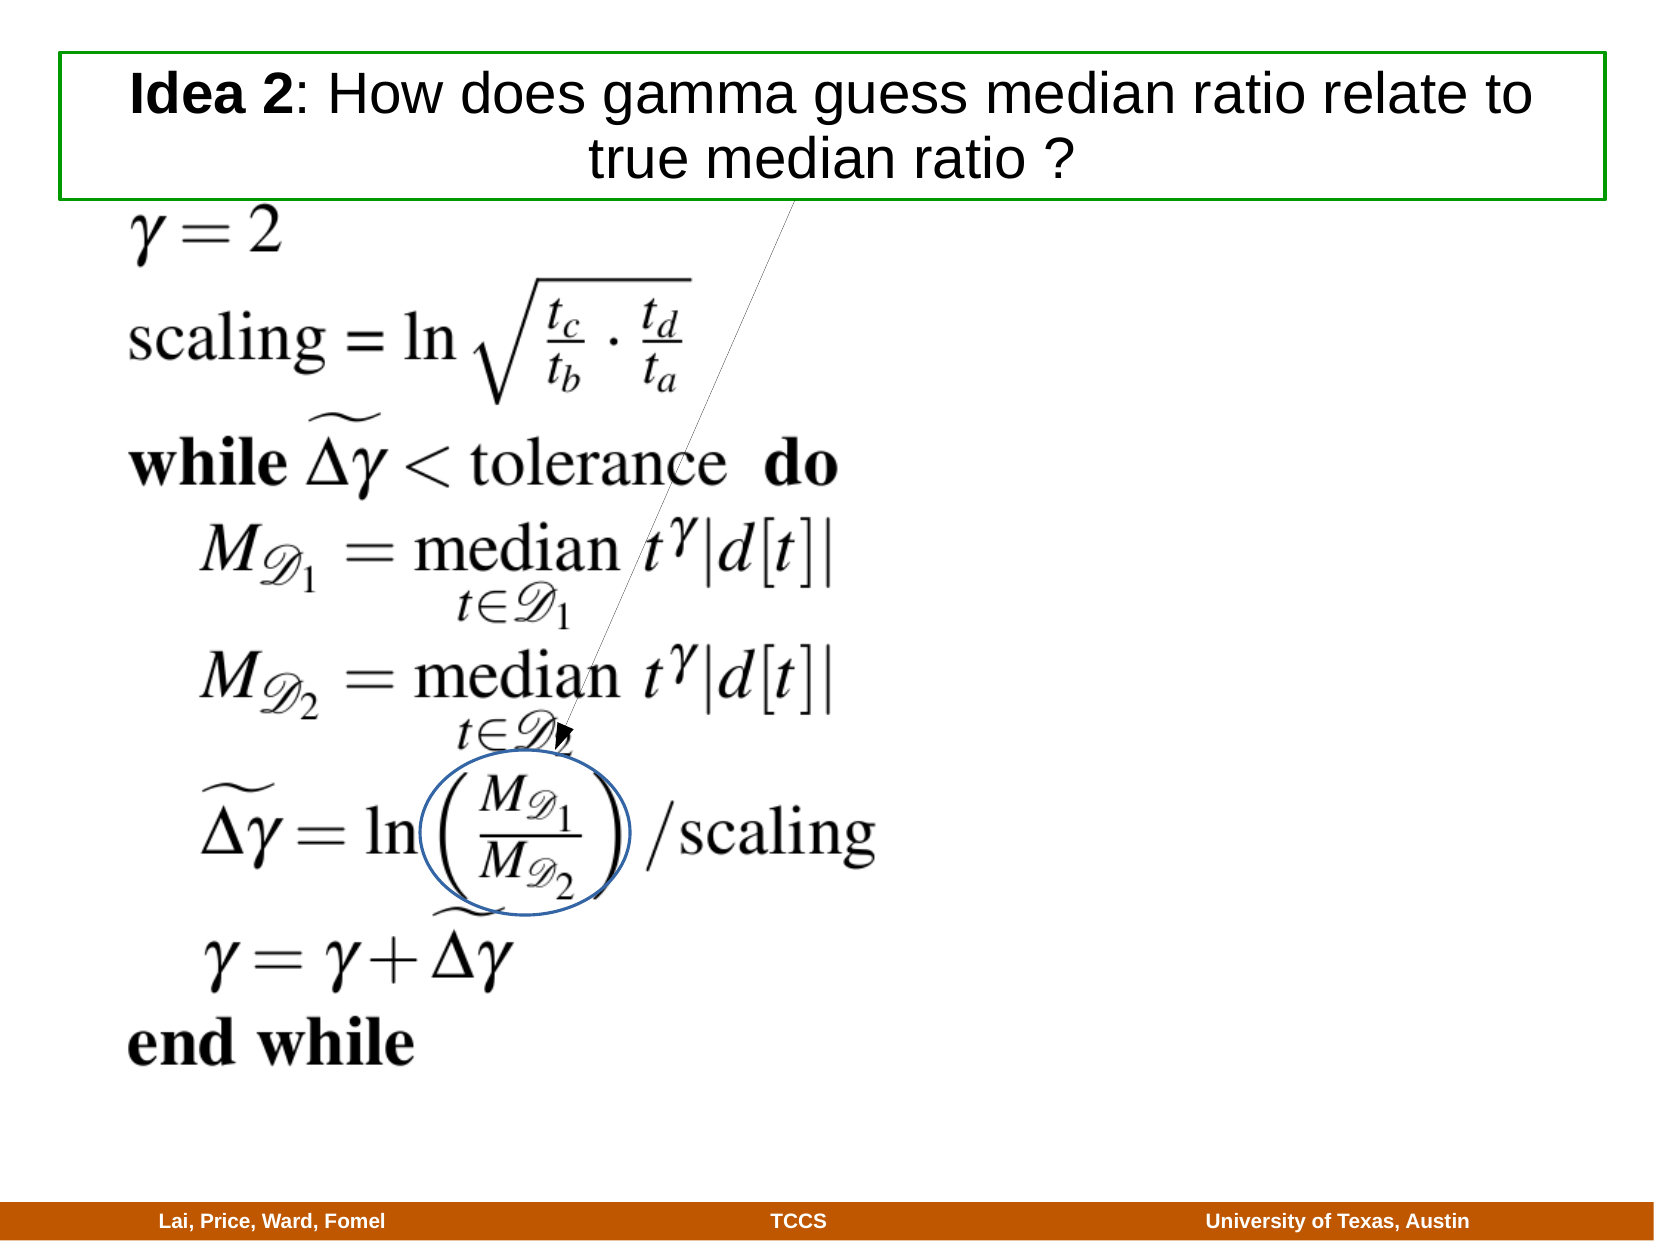

Idea 2: How does gamma guess median ratio relate to true median ratio ?